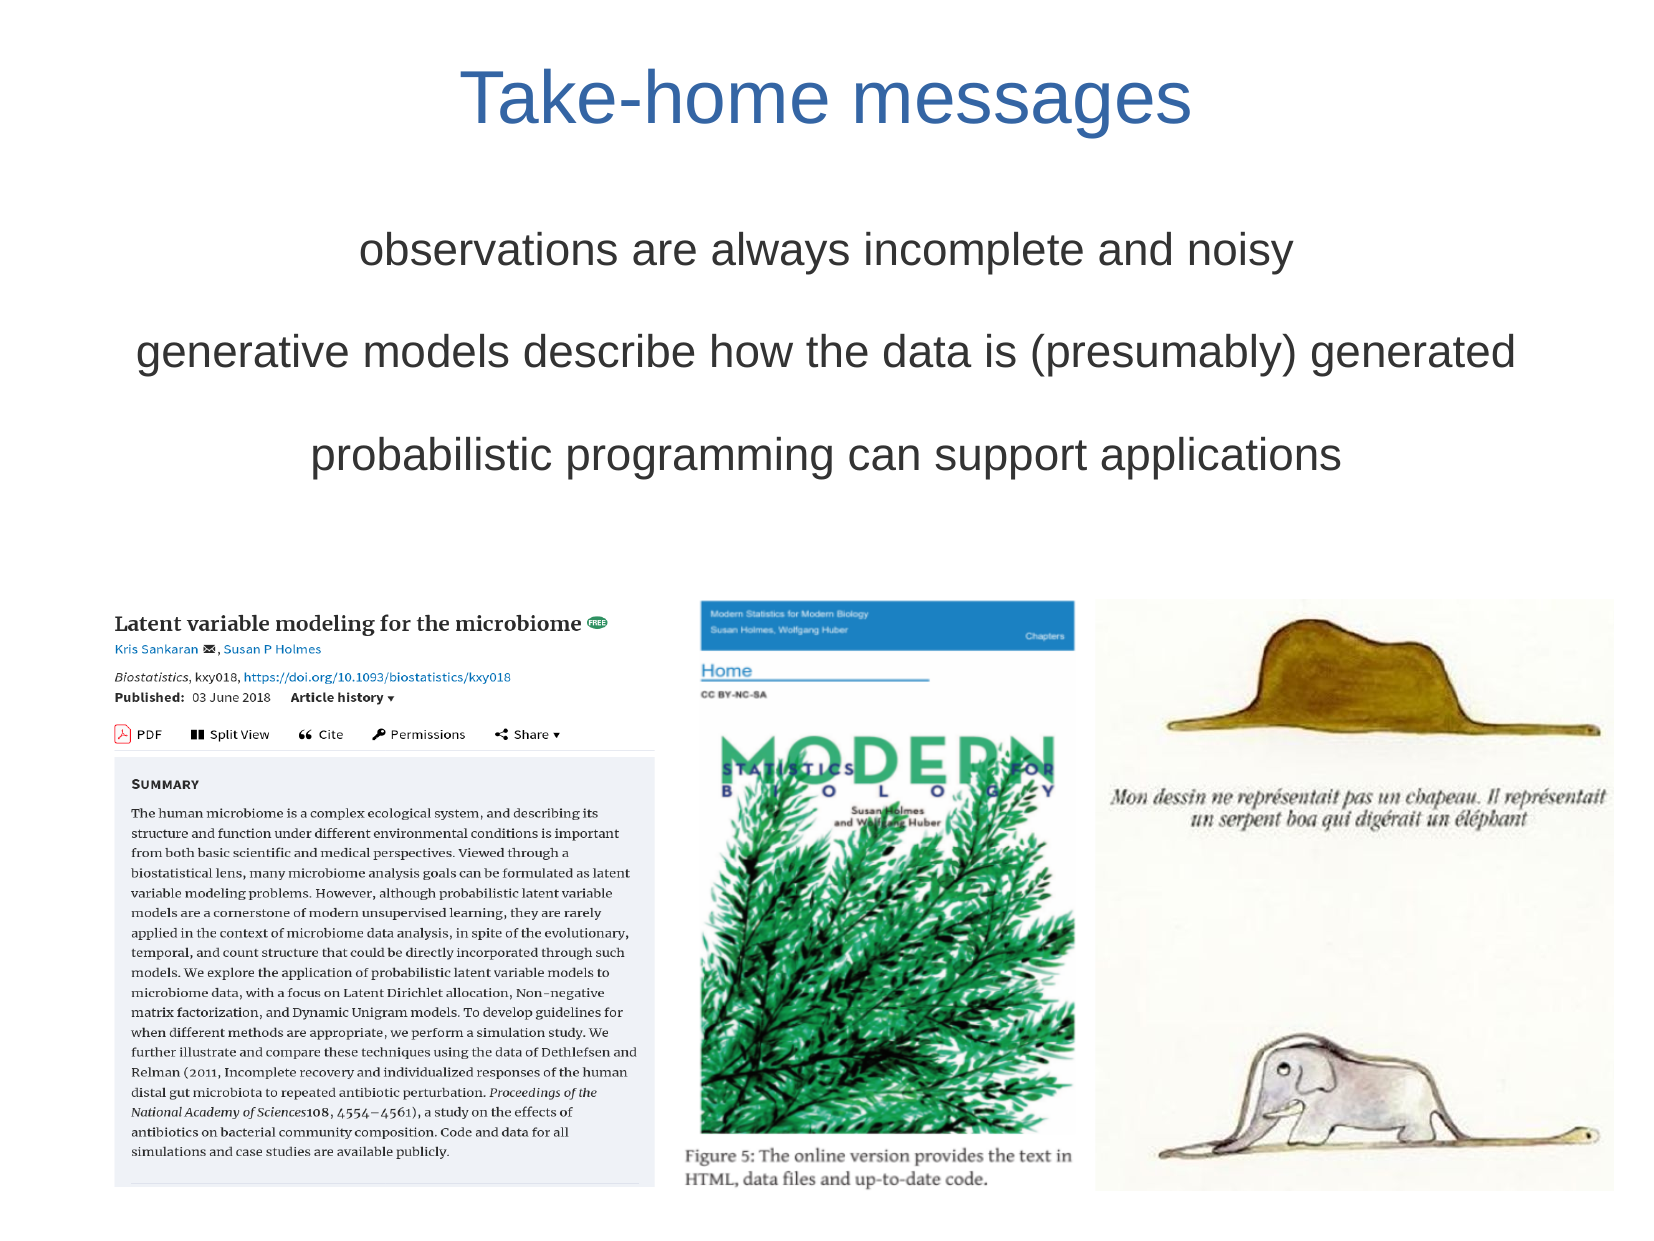

# Take-home messages observations are always incomplete and noisy generative models describe how the data is (presumably) generated probabilistic programming can support applications